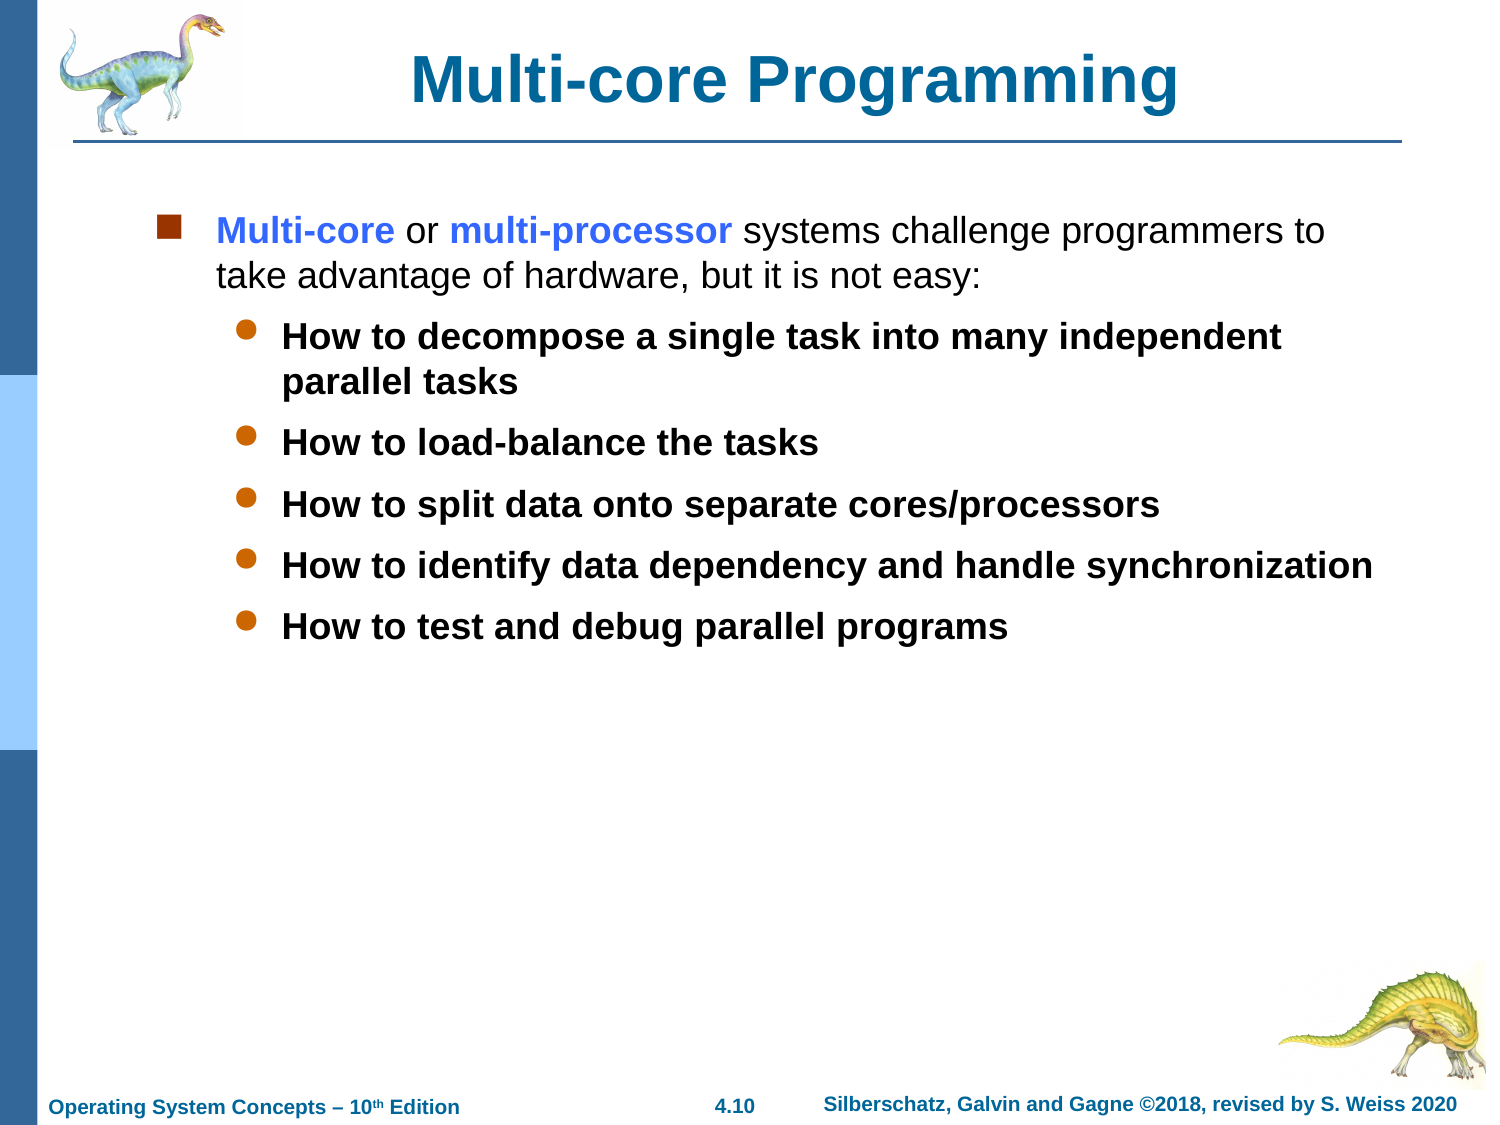

# Multi-core Programming
Multi-core or multi-processor systems challenge programmers to take advantage of hardware, but it is not easy:
How to decompose a single task into many independent parallel tasks
How to load-balance the tasks
How to split data onto separate cores/processors
How to identify data dependency and handle synchronization
How to test and debug parallel programs